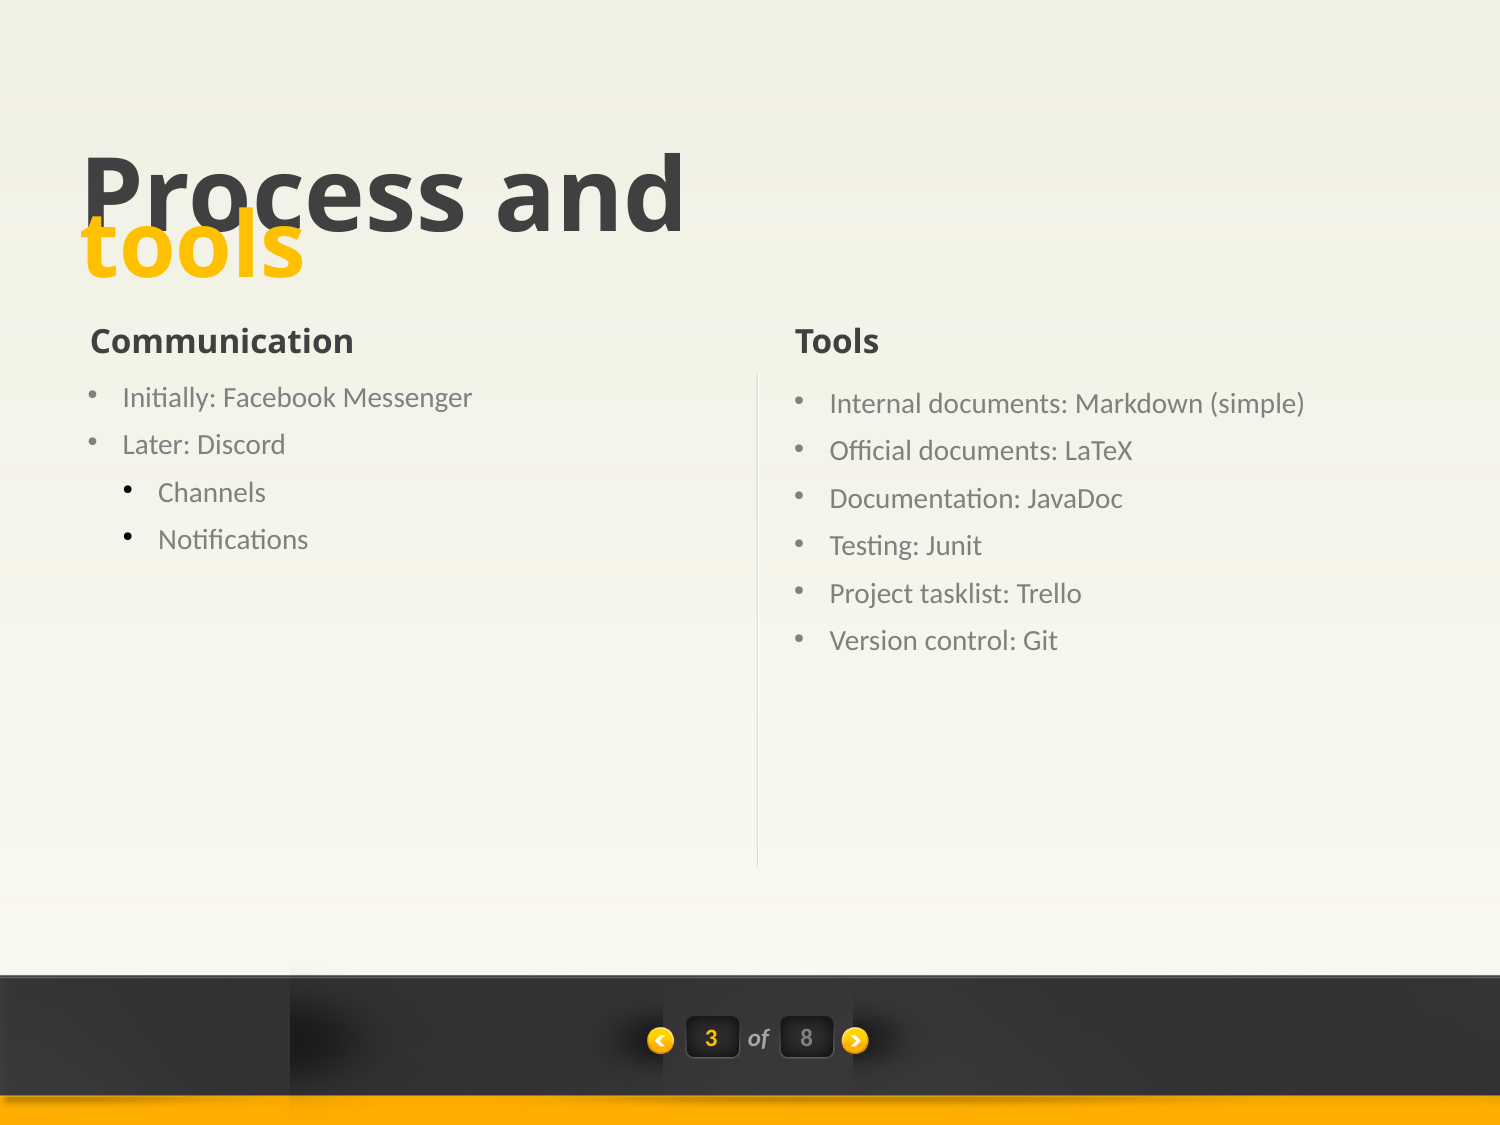

Process and
tools
Communication
Tools
Initially: Facebook Messenger
Later: Discord
Channels
Notifications
Internal documents: Markdown (simple)
Official documents: LaTeX
Documentation: JavaDoc
Testing: Junit
Project tasklist: Trello
Version control: Git
3
of
8